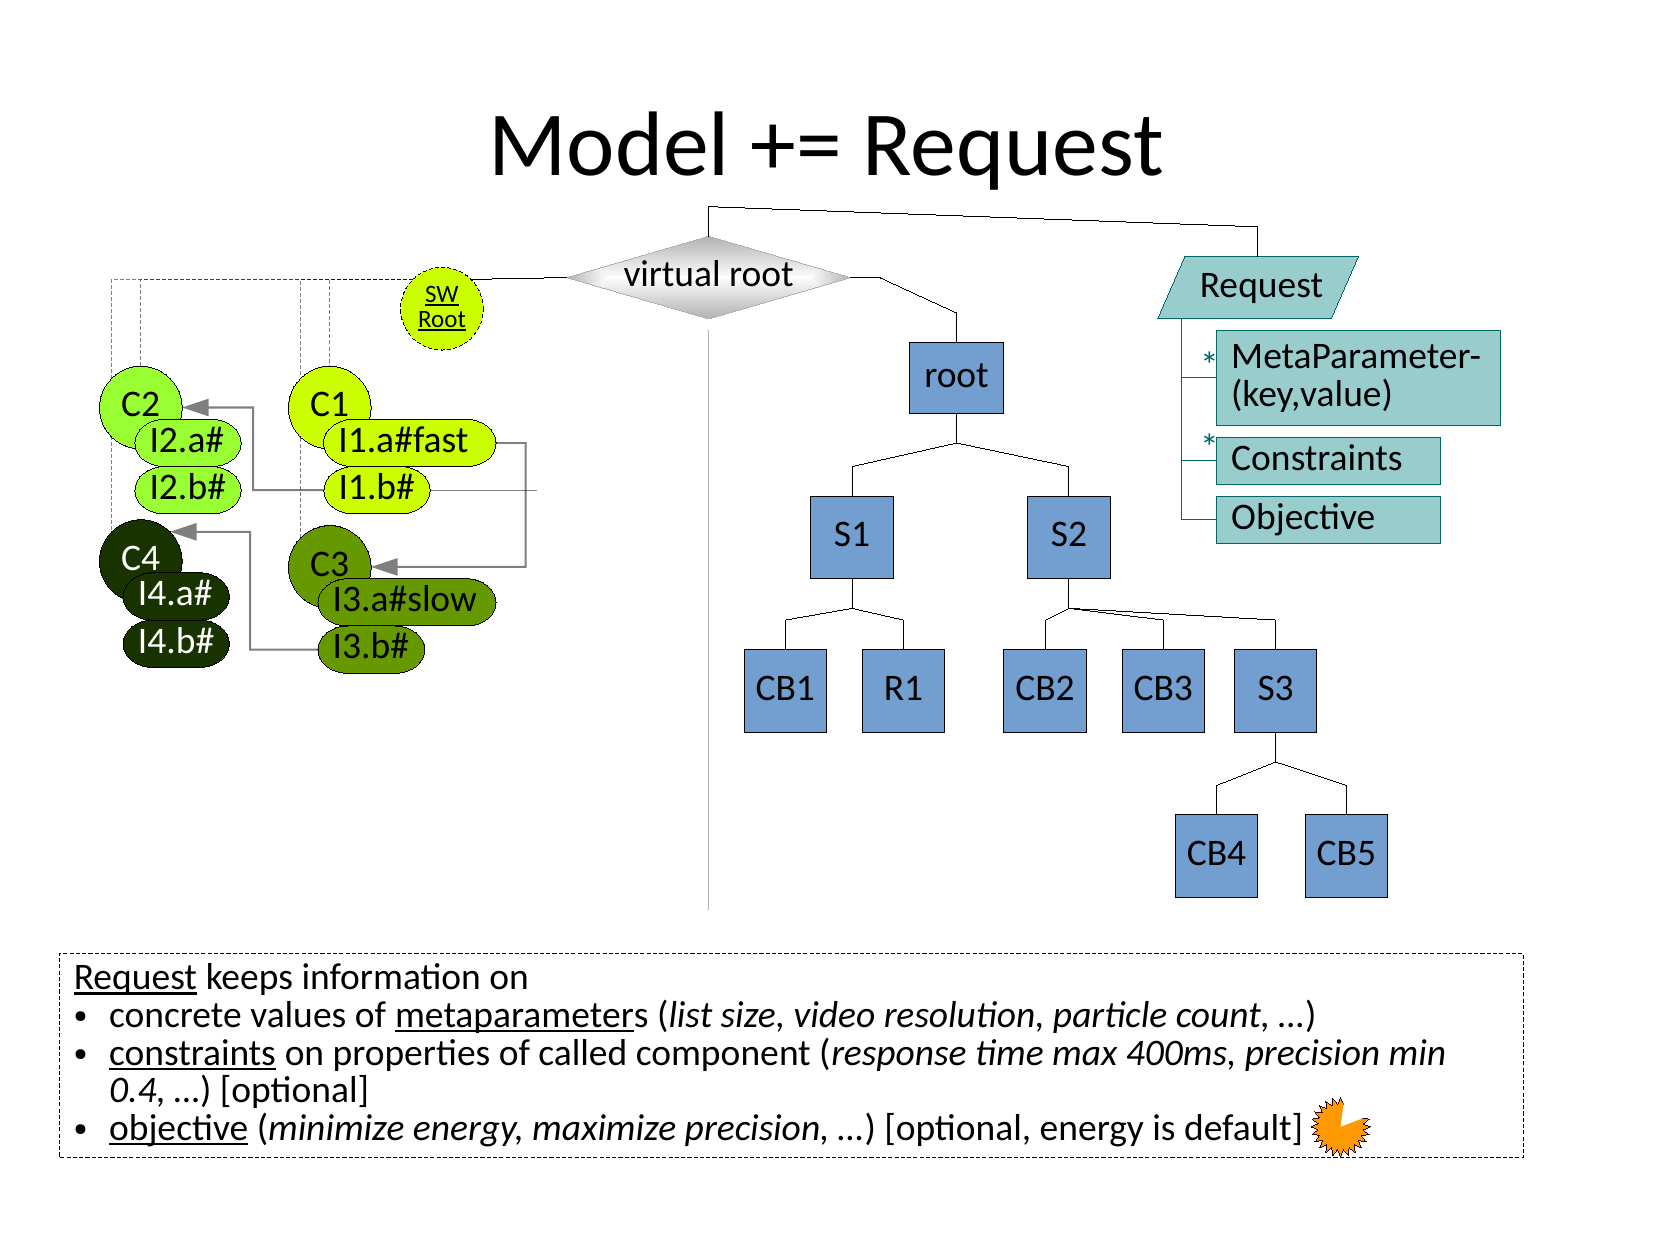

# Model += Request
virtual root
Request
SW
Root
MetaParameter-
(key,value)
root
*
C2
C1
I2.a#
I1.a#fast
*
Constraints
I2.b#
I1.b#
S1
S2
Objective
C4
C3
I4.a#
I3.a#slow
I4.b#
I3.b#
CB1
R1
CB2
CB3
S3
CB4
CB5
Request keeps information on
concrete values of metaparameters (list size, video resolution, particle count, …)
constraints on properties of called component (response time max 400ms, precision min 0.4, …) [optional]
objective (minimize energy, maximize precision, …) [optional, energy is default]